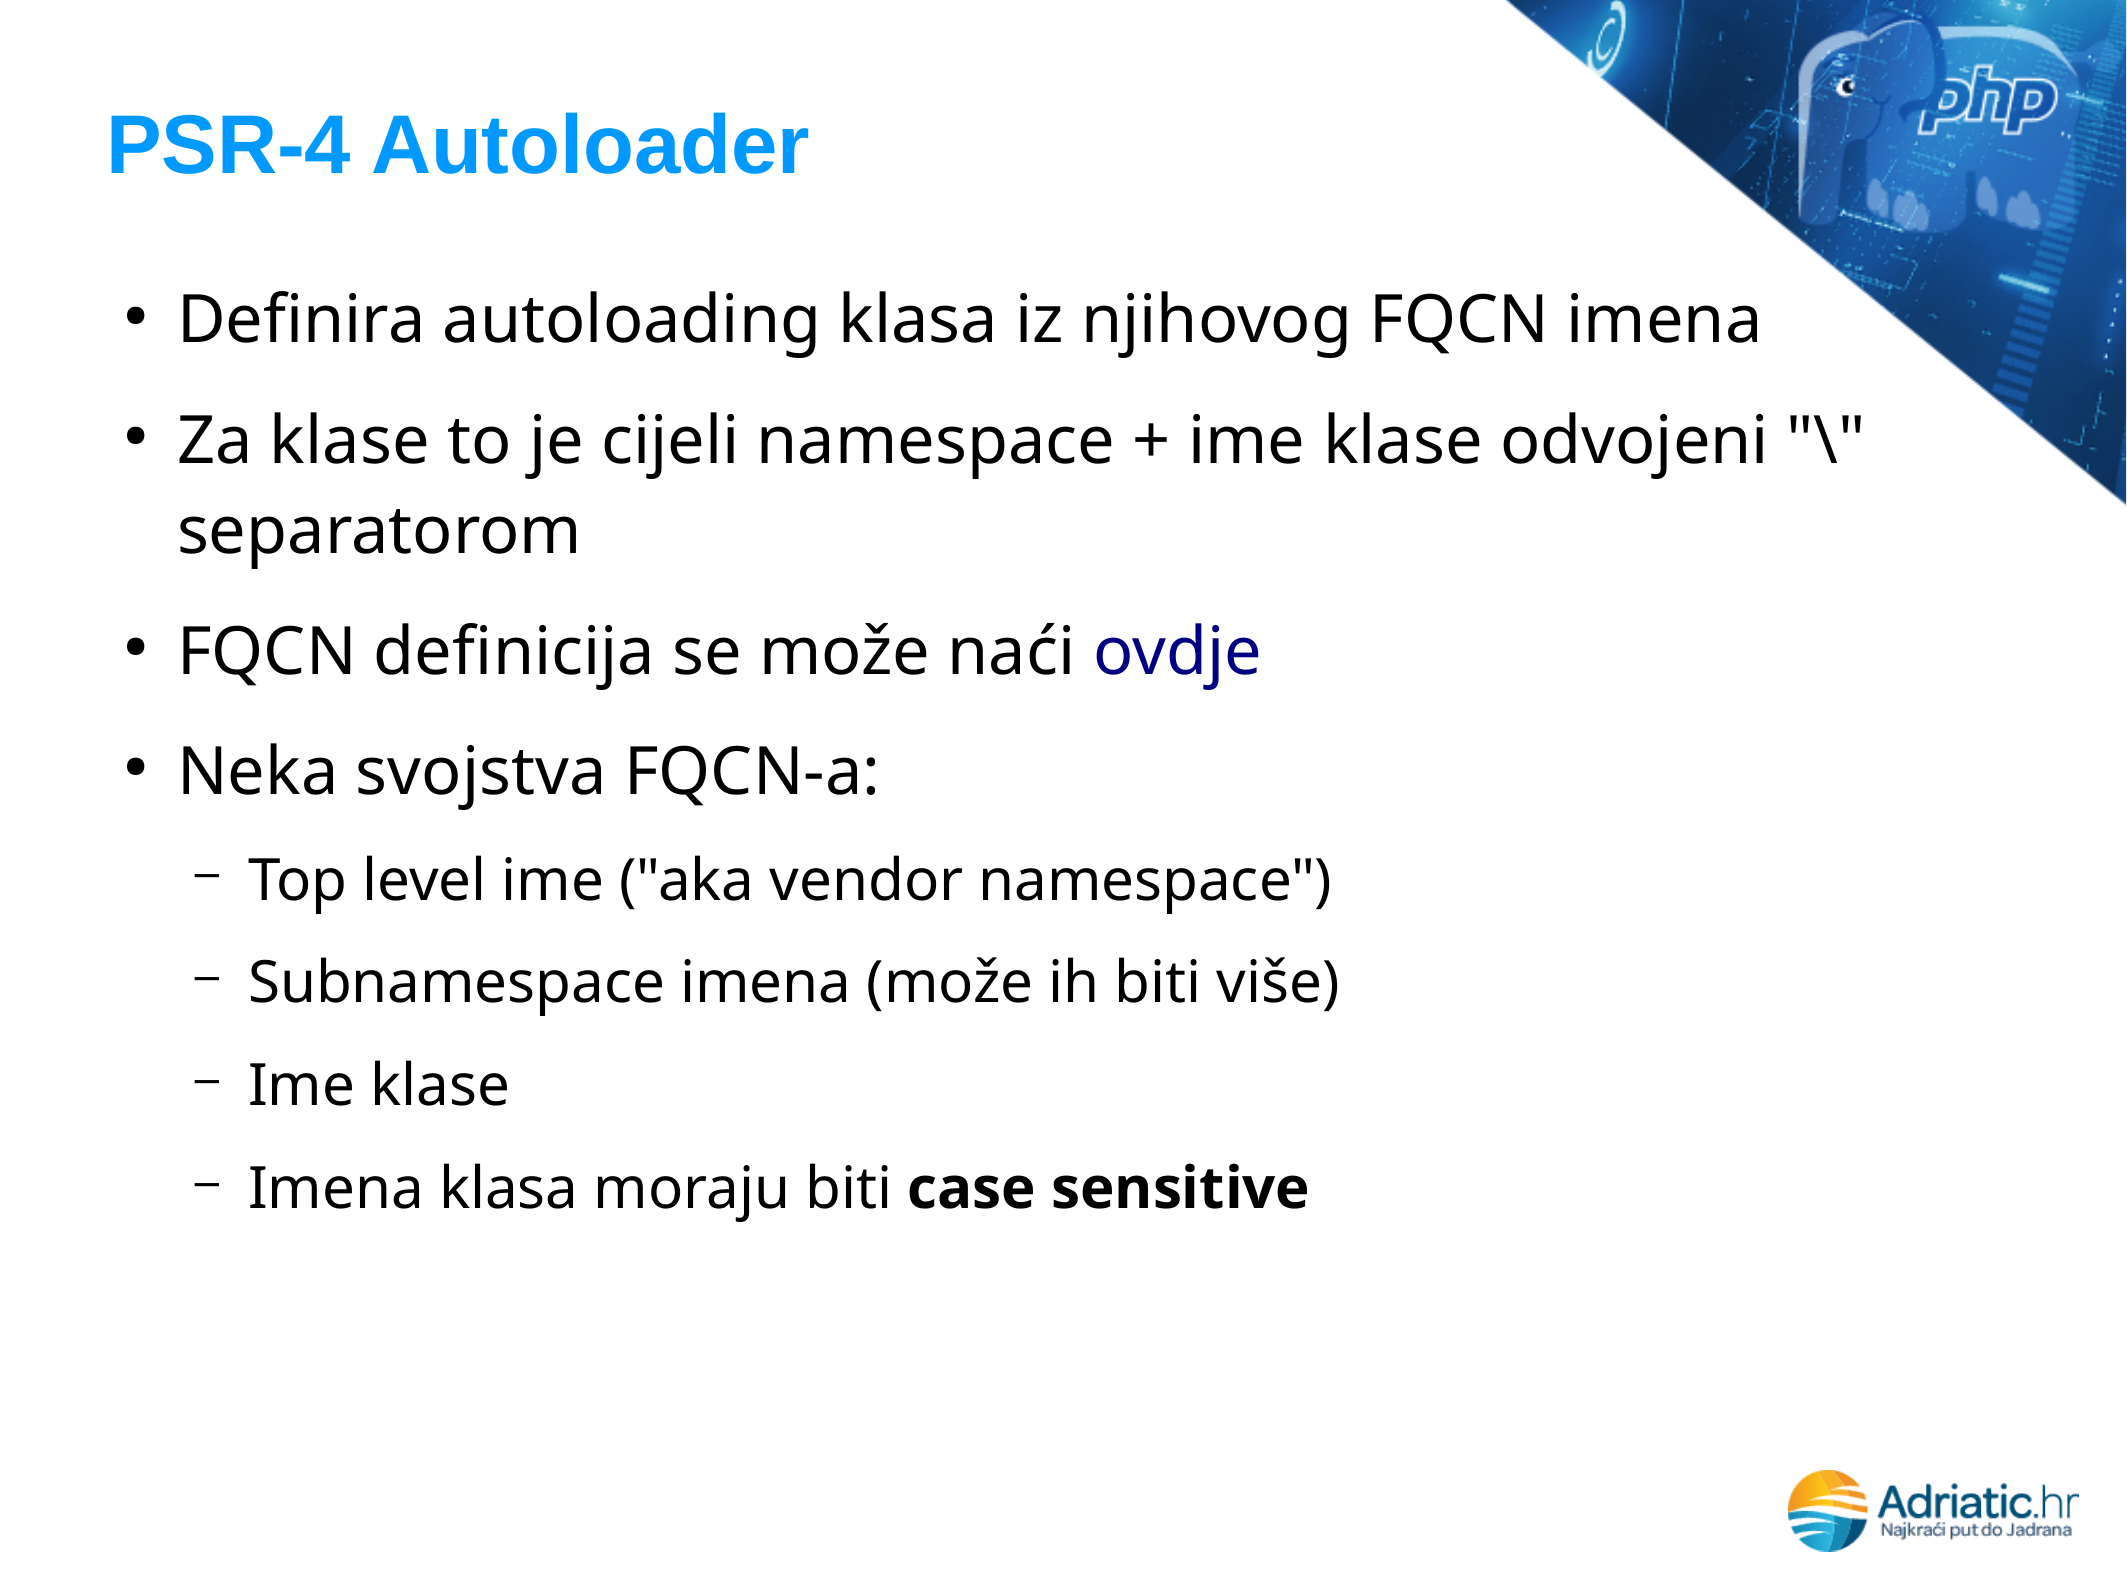

# PSR-4 Autoloader
Definira autoloading klasa iz njihovog FQCN imena
Za klase to je cijeli namespace + ime klase odvojeni "\" separatorom
FQCN definicija se može naći ovdje
Neka svojstva FQCN-a:
Top level ime ("aka vendor namespace")
Subnamespace imena (može ih biti više)
Ime klase
Imena klasa moraju biti case sensitive